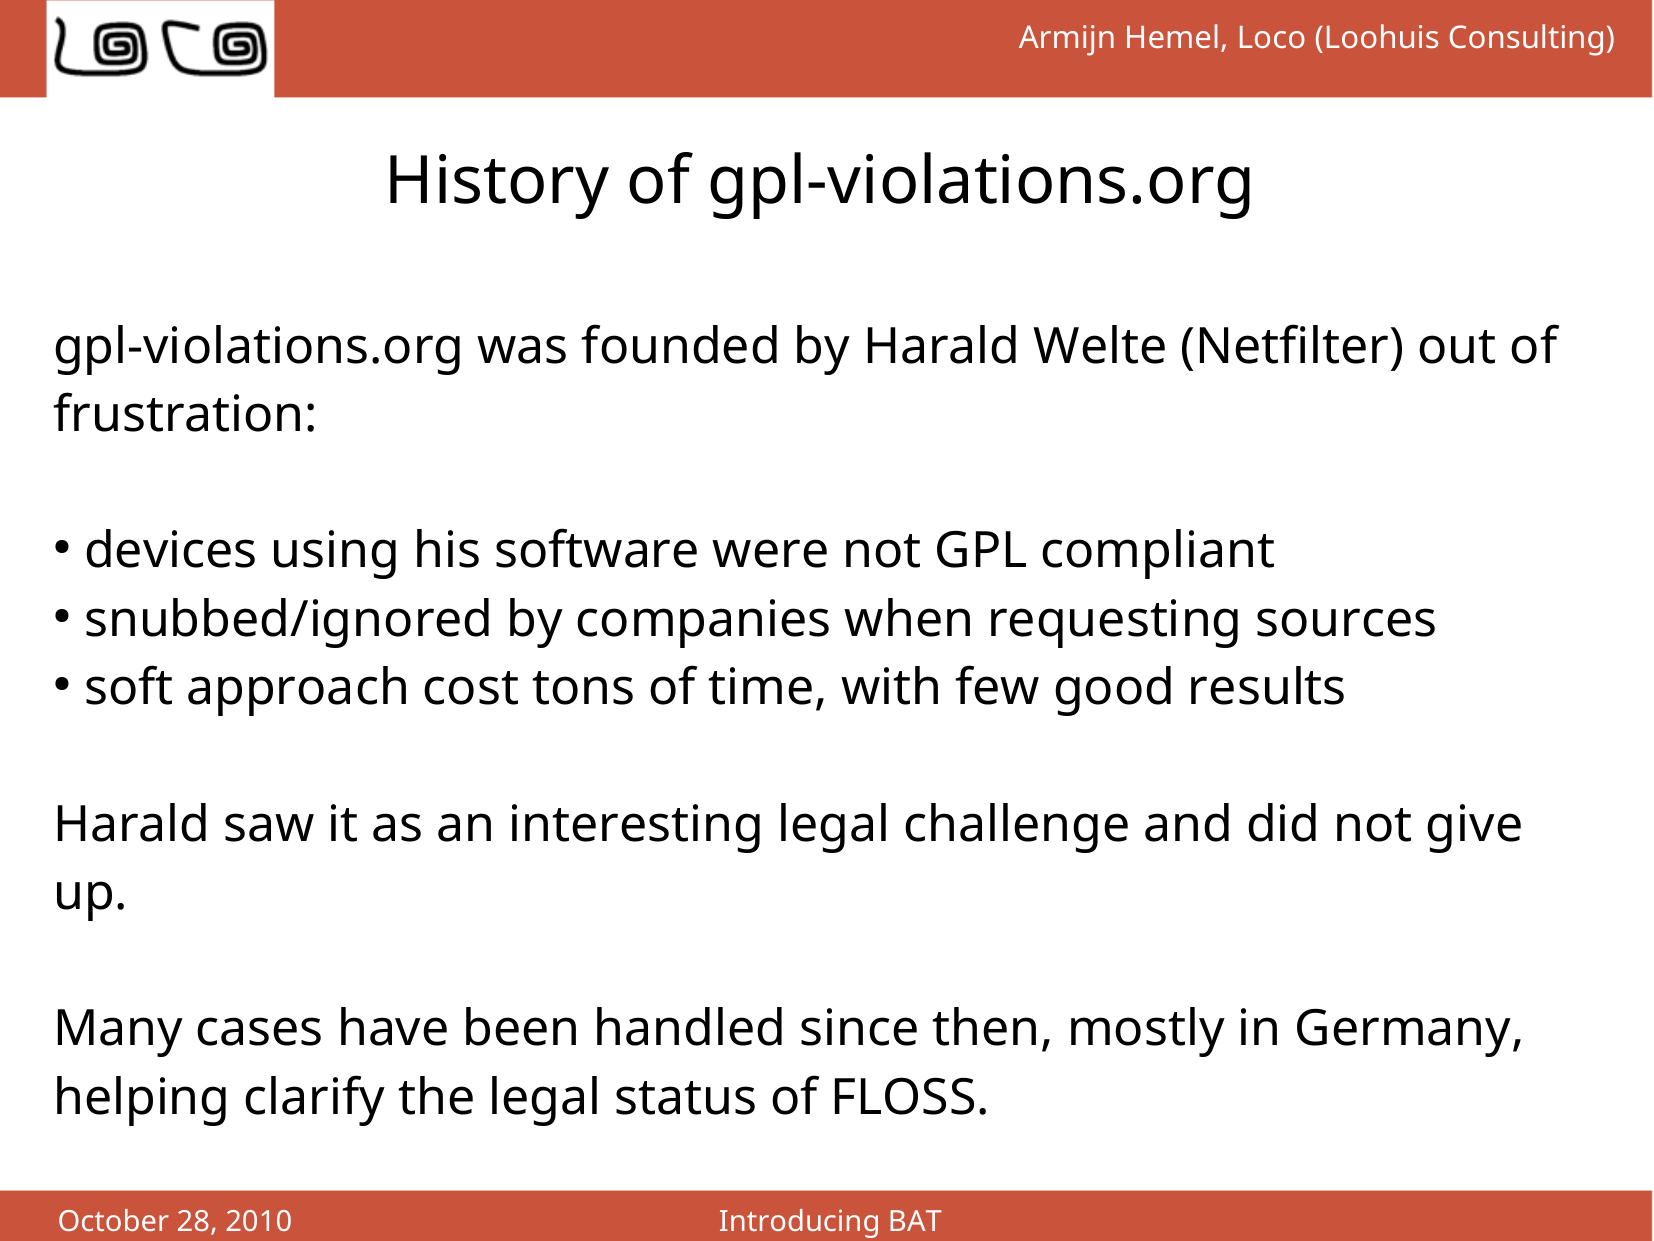

# History of gpl-violations.org
gpl-violations.org was founded by Harald Welte (Netfilter) out of frustration:
 devices using his software were not GPL compliant
 snubbed/ignored by companies when requesting sources
 soft approach cost tons of time, with few good results
Harald saw it as an interesting legal challenge and did not give up.
Many cases have been handled since then, mostly in Germany, helping clarify the legal status of FLOSS.
Comet: practical solution or crutch?